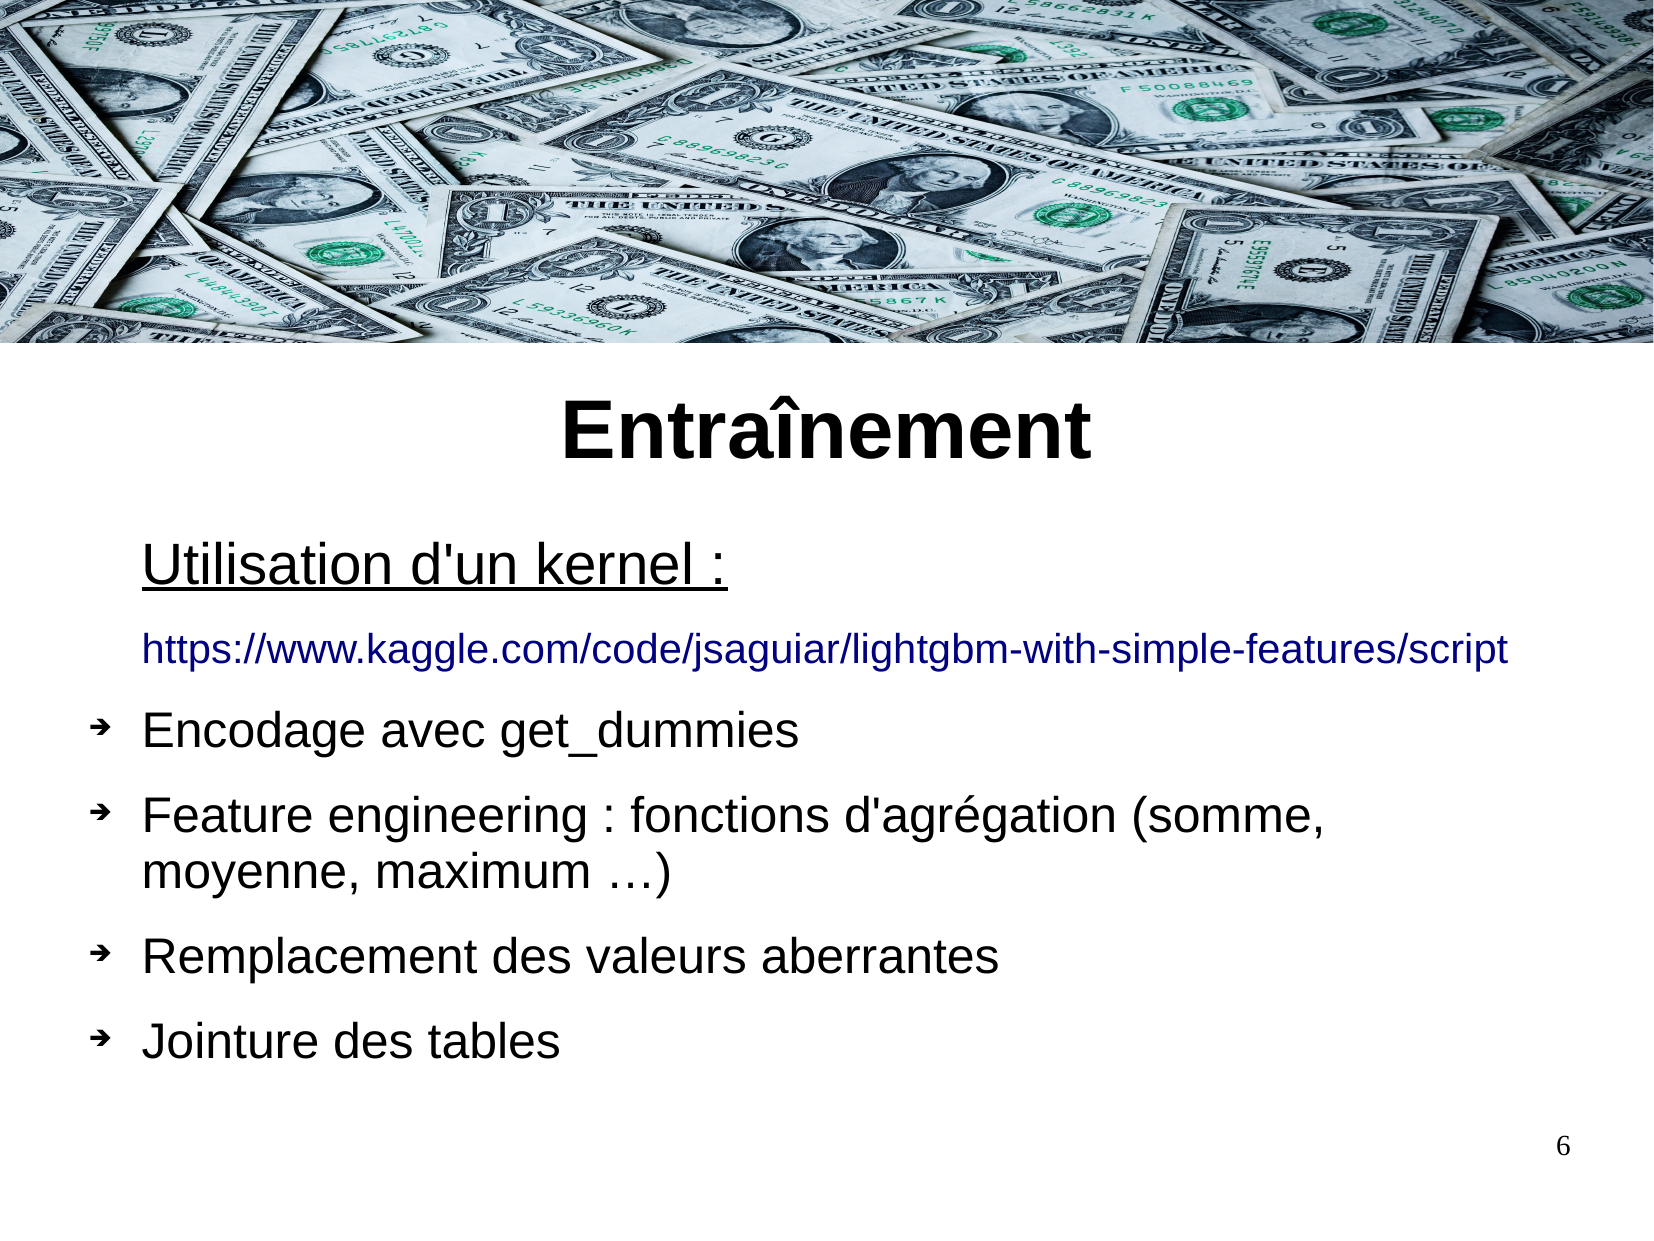

Entraînement
# Utilisation d'un kernel :
https://www.kaggle.com/code/jsaguiar/lightgbm-with-simple-features/script
Encodage avec get_dummies
Feature engineering : fonctions d'agrégation (somme, moyenne, maximum …)
Remplacement des valeurs aberrantes
Jointure des tables
6